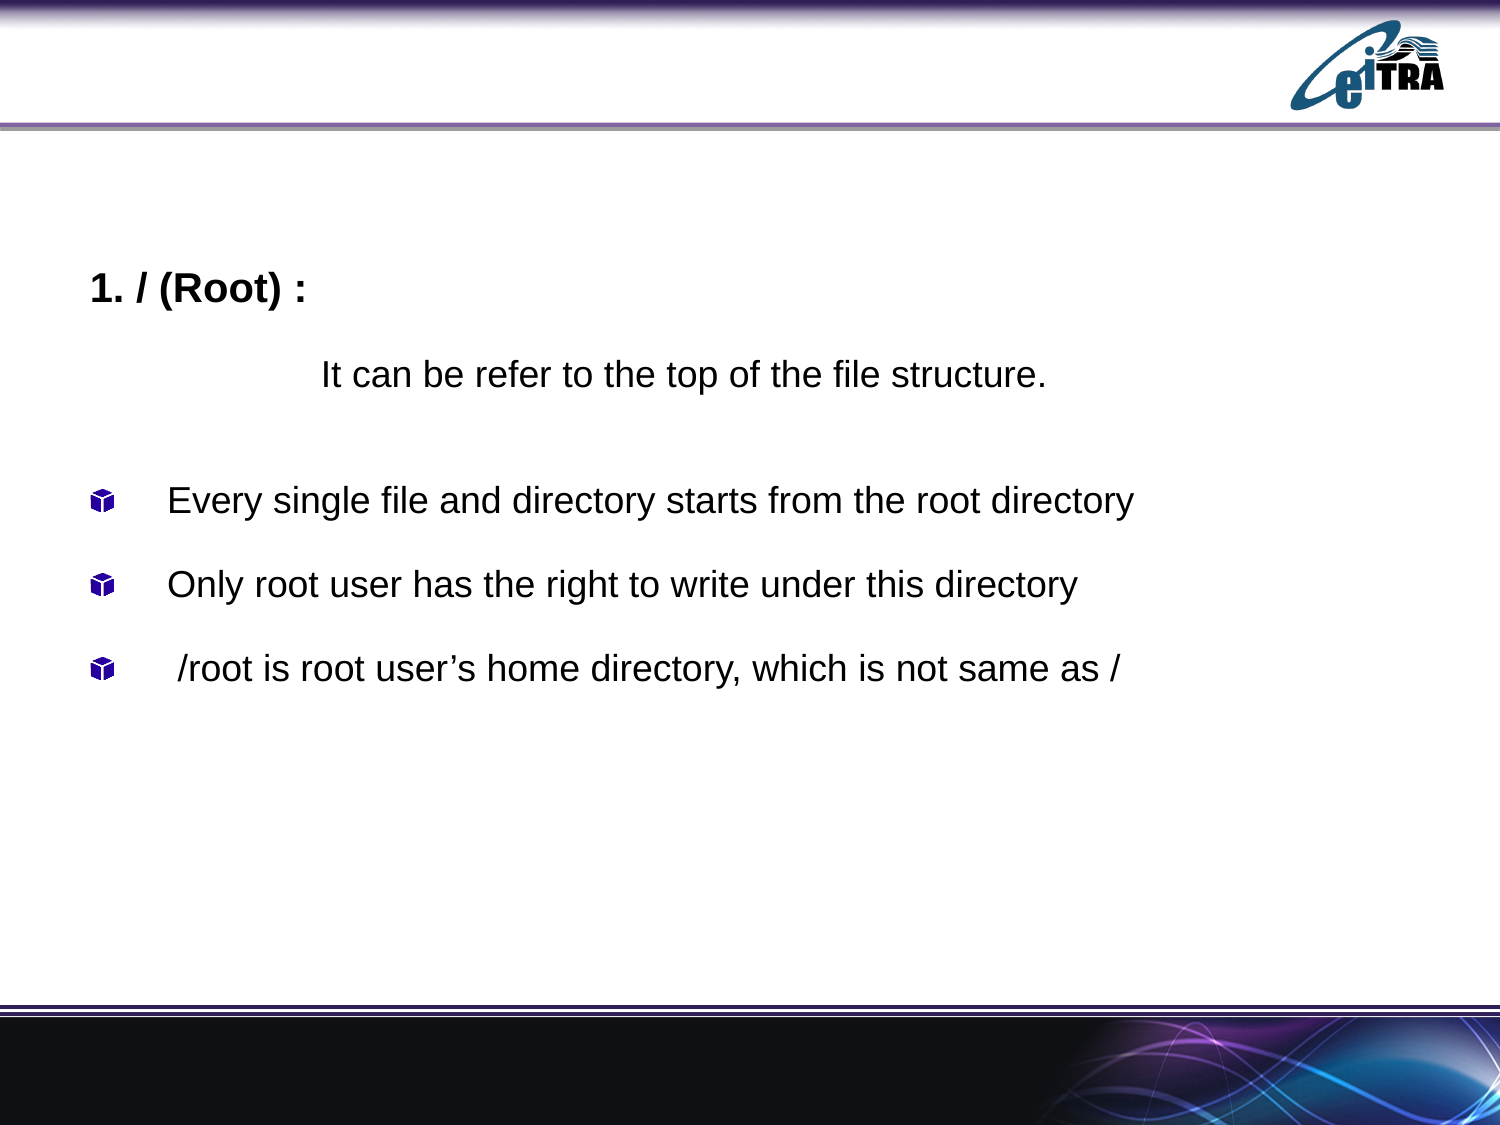

1. / (Root) :
 It can be refer to the top of the file structure.
 Every single file and directory starts from the root directory
 Only root user has the right to write under this directory
 /root is root user’s home directory, which is not same as /